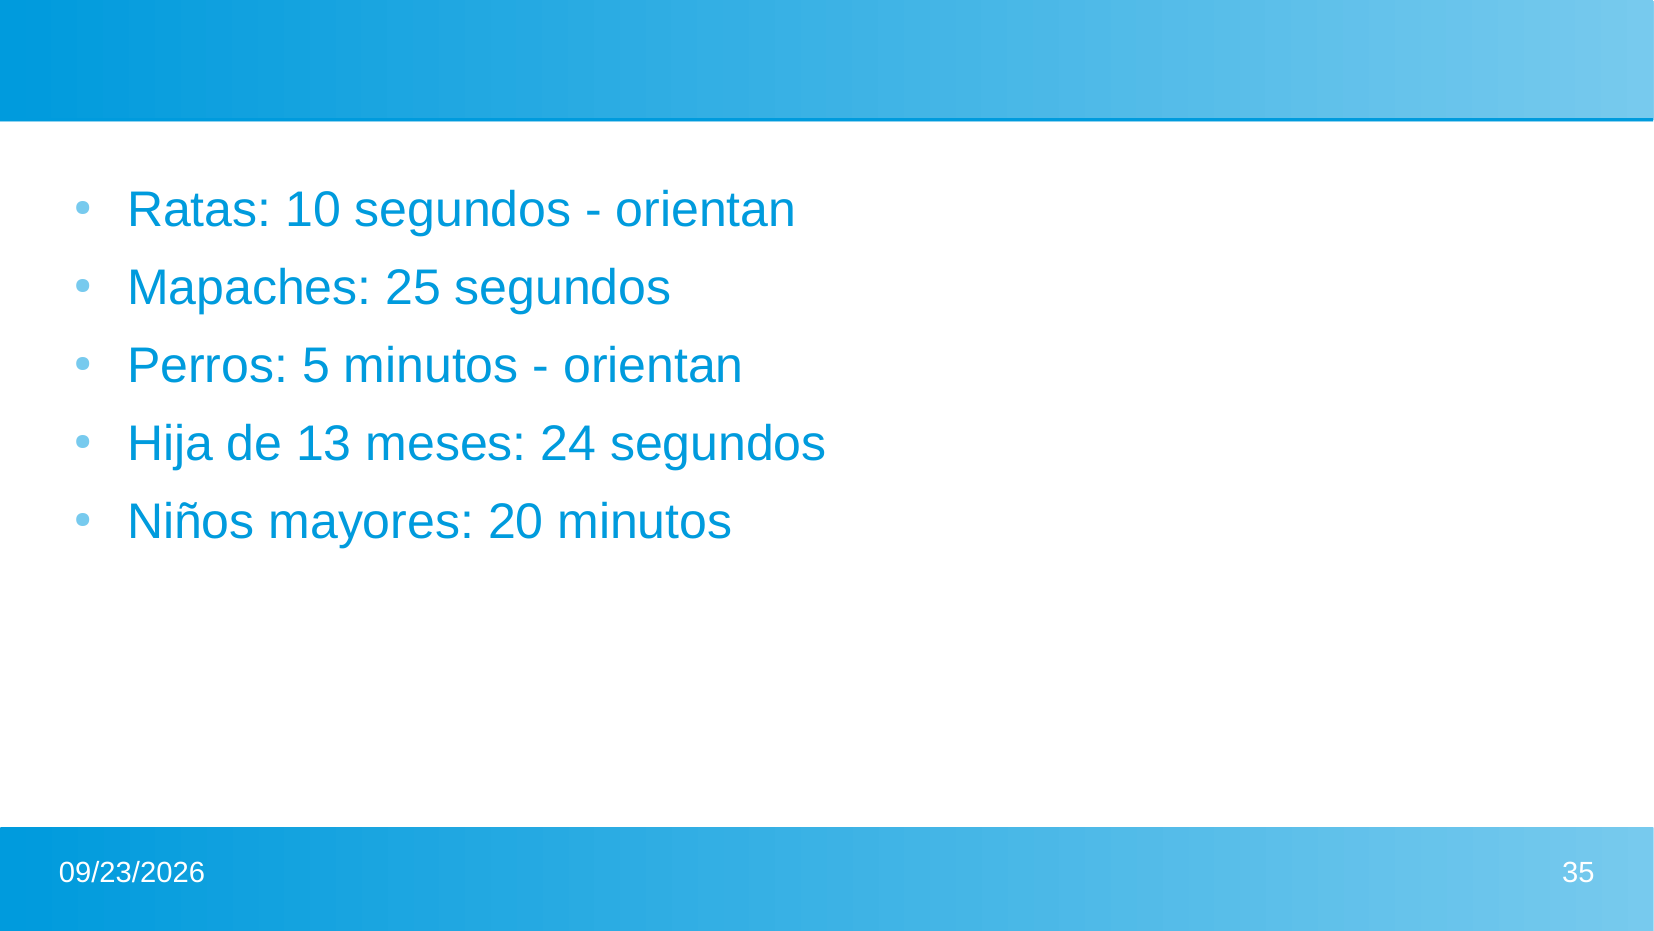

# Ratas: 10 segundos - orientan
Mapaches: 25 segundos
Perros: 5 minutos - orientan
Hija de 13 meses: 24 segundos
Niños mayores: 20 minutos
35